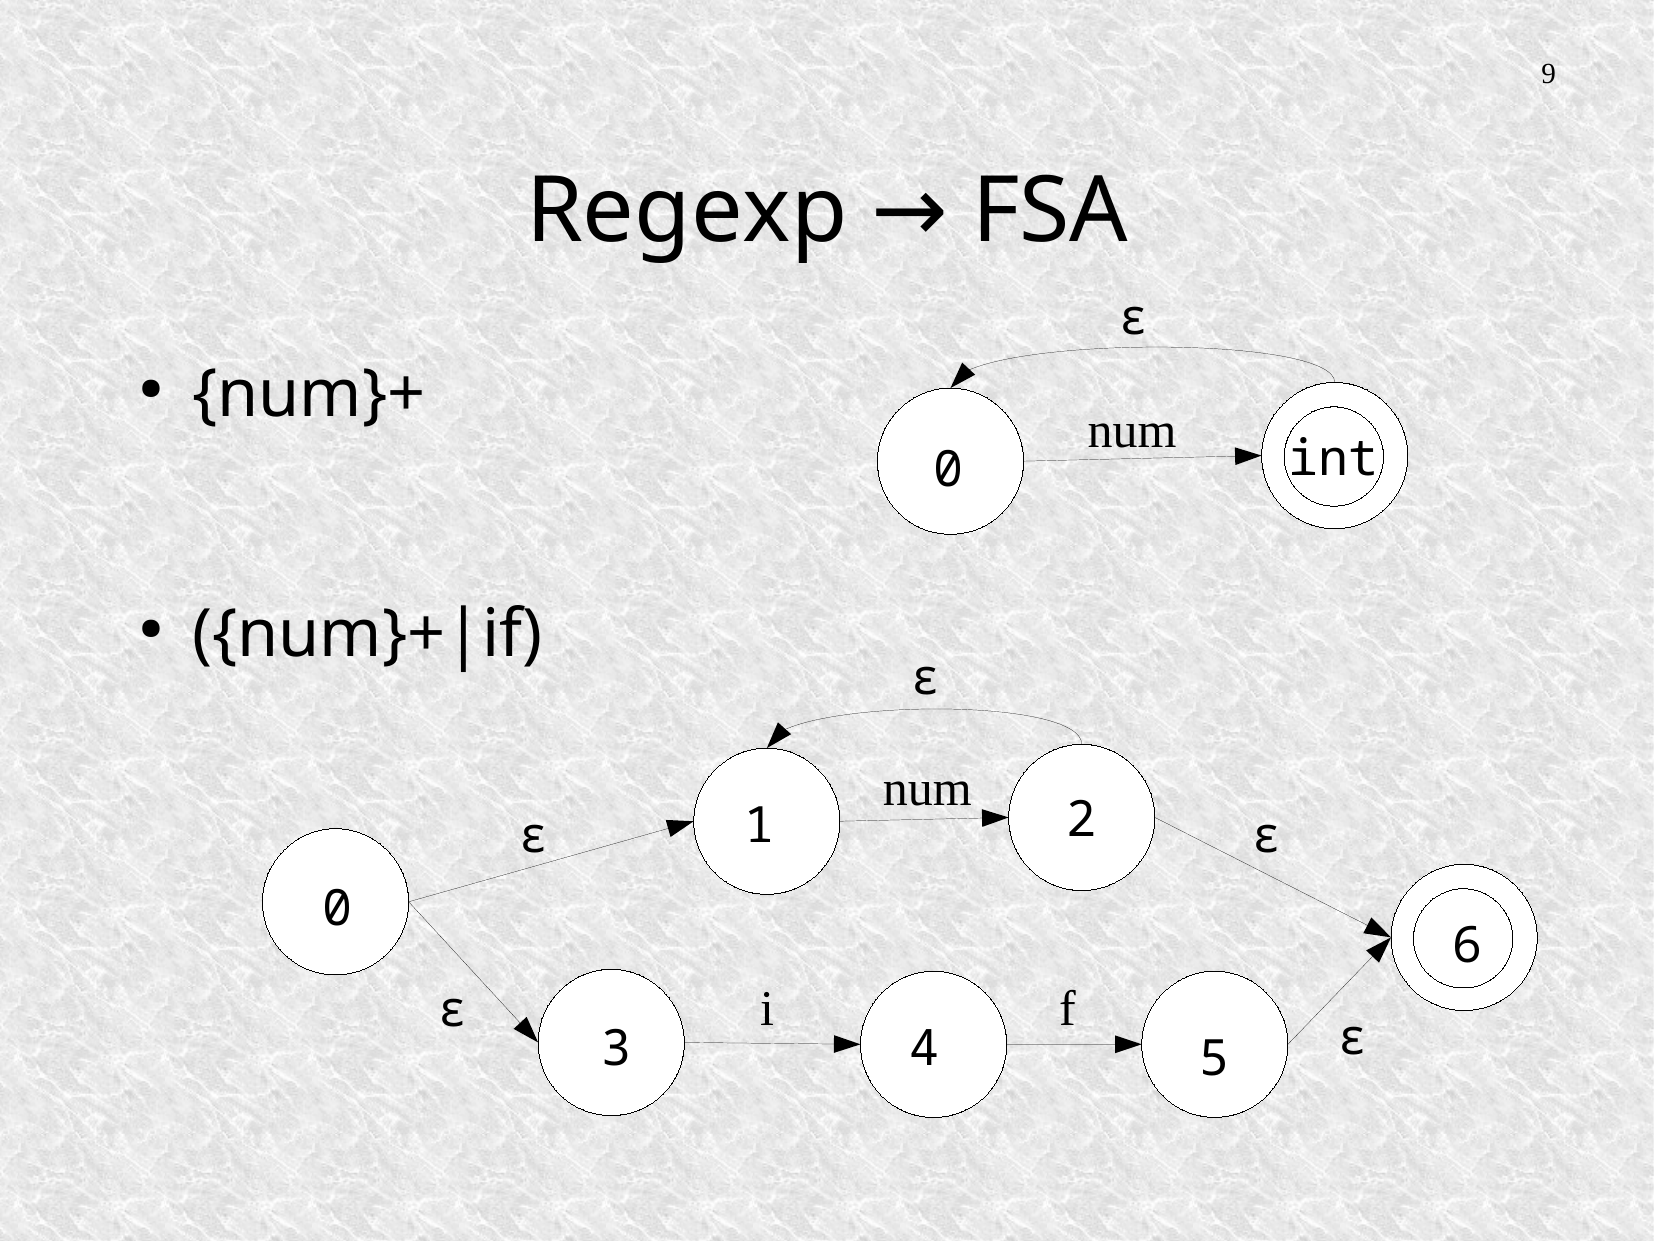

9
Regexp → FSA
ε
int
num
int
# {num}+
({num}+|if)
0
ε
2
num
1
ε
ε
0
6
ε
i
f
ε
3
4
5